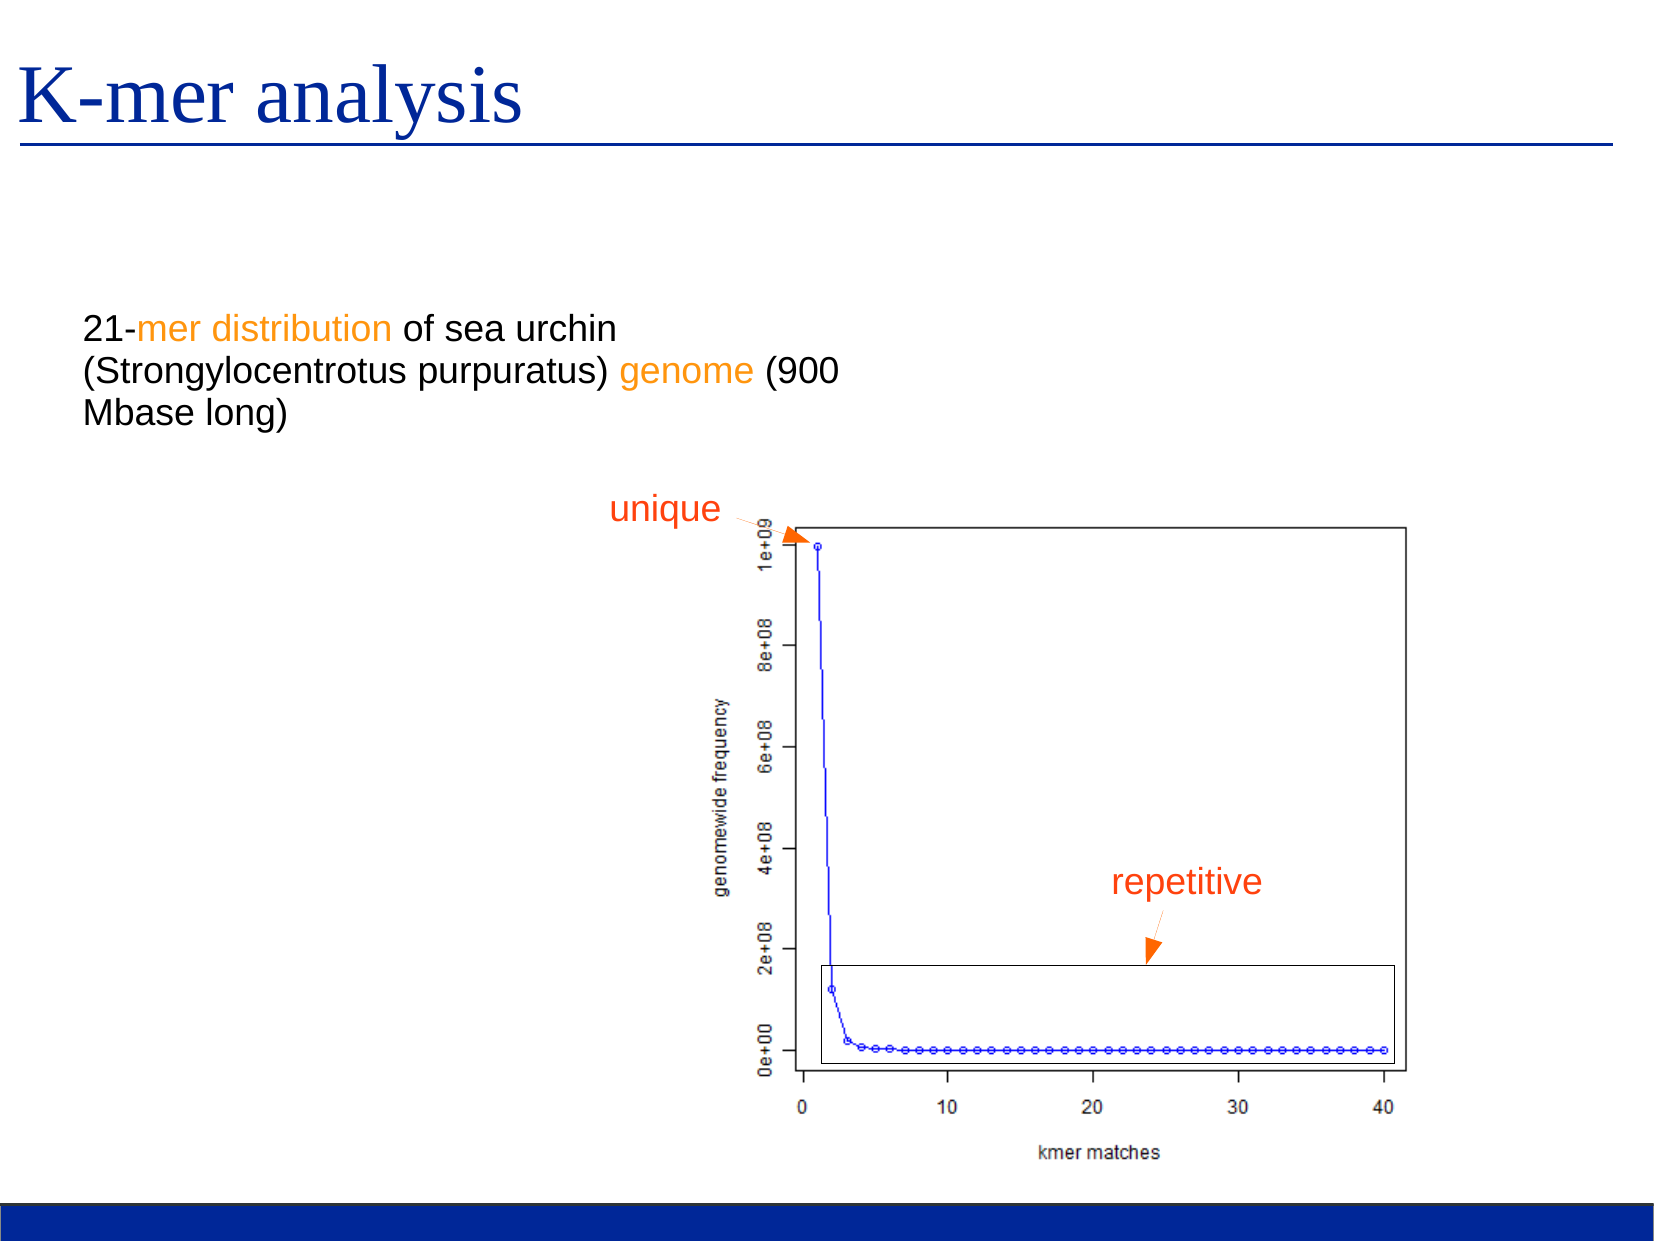

# K-mer analysis
21-mer distribution of sea urchin (Strongylocentrotus purpuratus) genome (900 Mbase long)
unique
repetitive